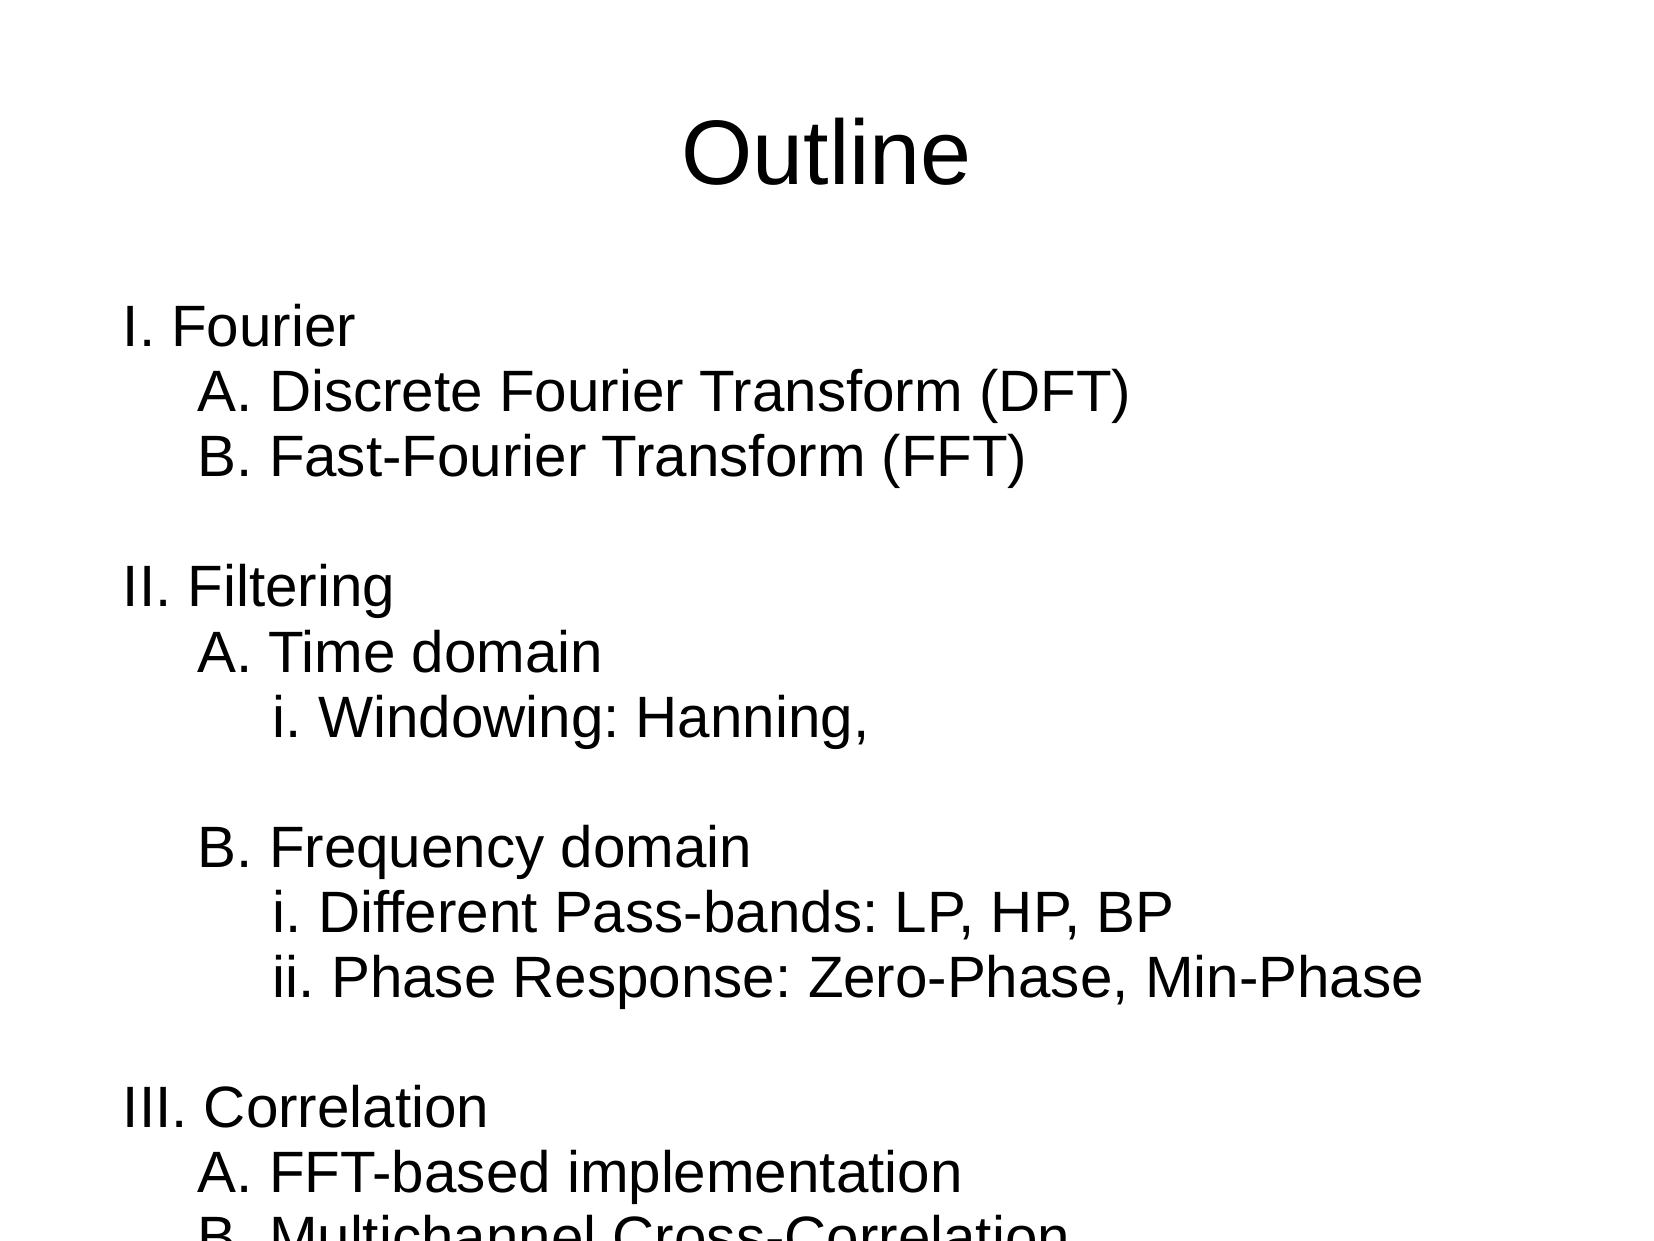

# Outline
I. Fourier
	A. Discrete Fourier Transform (DFT)
	B. Fast-Fourier Transform (FFT)
II. Filtering
	A. Time domain
		i. Windowing: Hanning,
	B. Frequency domain
		i. Different Pass-bands: LP, HP, BP
		ii. Phase Response: Zero-Phase, Min-Phase
III. Correlation
	A. FFT-based implementation
	B. Multichannel Cross-Correlation